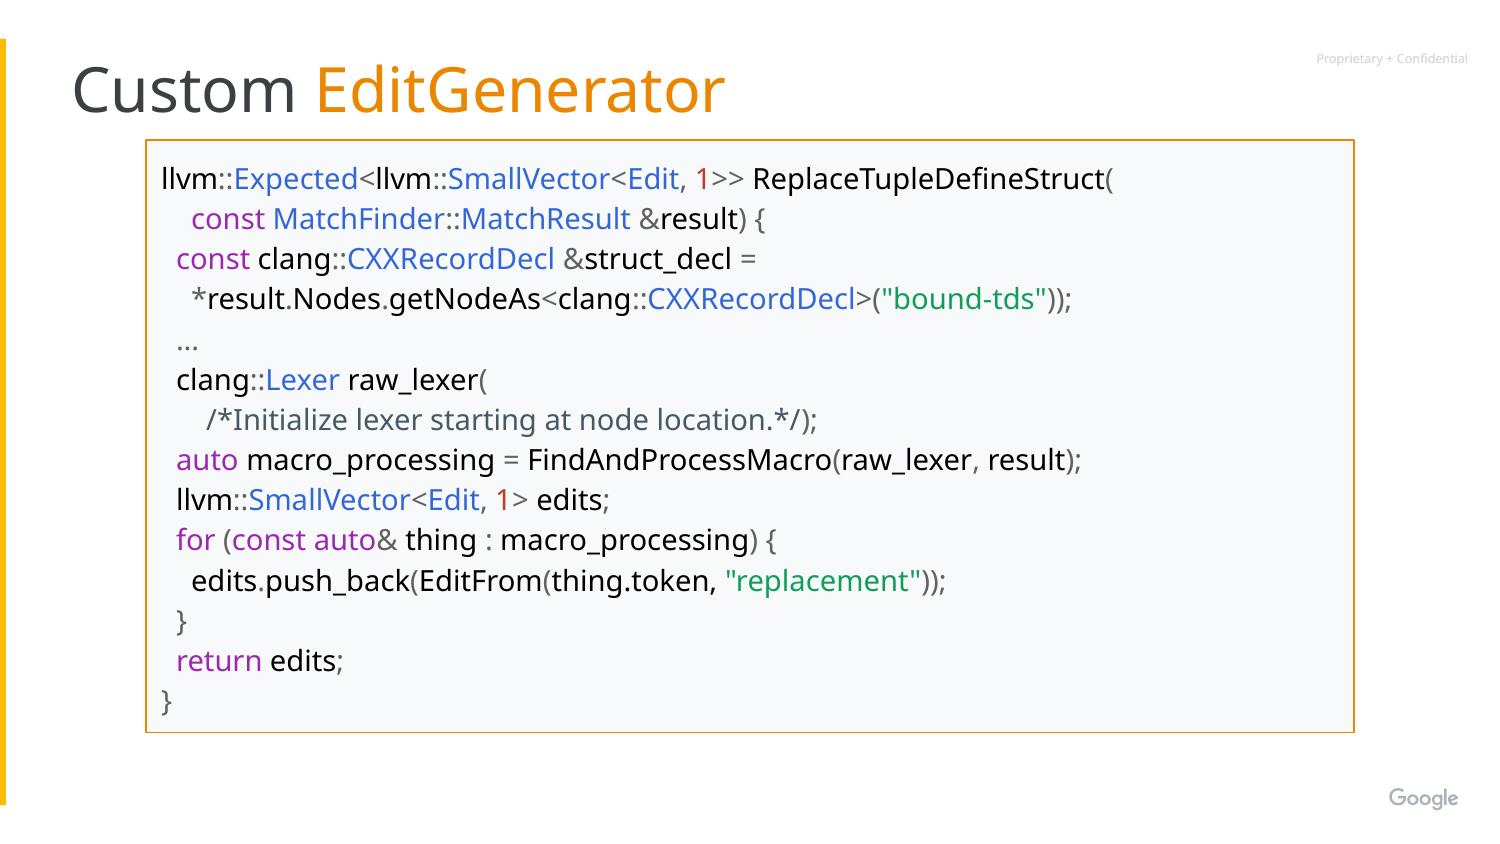

# Custom EditGenerator
llvm::Expected<llvm::SmallVector<Edit, 1>> ReplaceTupleDefineStruct(
 const MatchFinder::MatchResult &result) {
 const clang::CXXRecordDecl &struct_decl =
 *result.Nodes.getNodeAs<clang::CXXRecordDecl>("bound-tds"));
 ...
 clang::Lexer raw_lexer(
 /*Initialize lexer starting at node location.*/);
 auto macro_processing = FindAndProcessMacro(raw_lexer, result);
 llvm::SmallVector<Edit, 1> edits;
 for (const auto& thing : macro_processing) {
 edits.push_back(EditFrom(thing.token, "replacement"));
 }
 return edits;
}